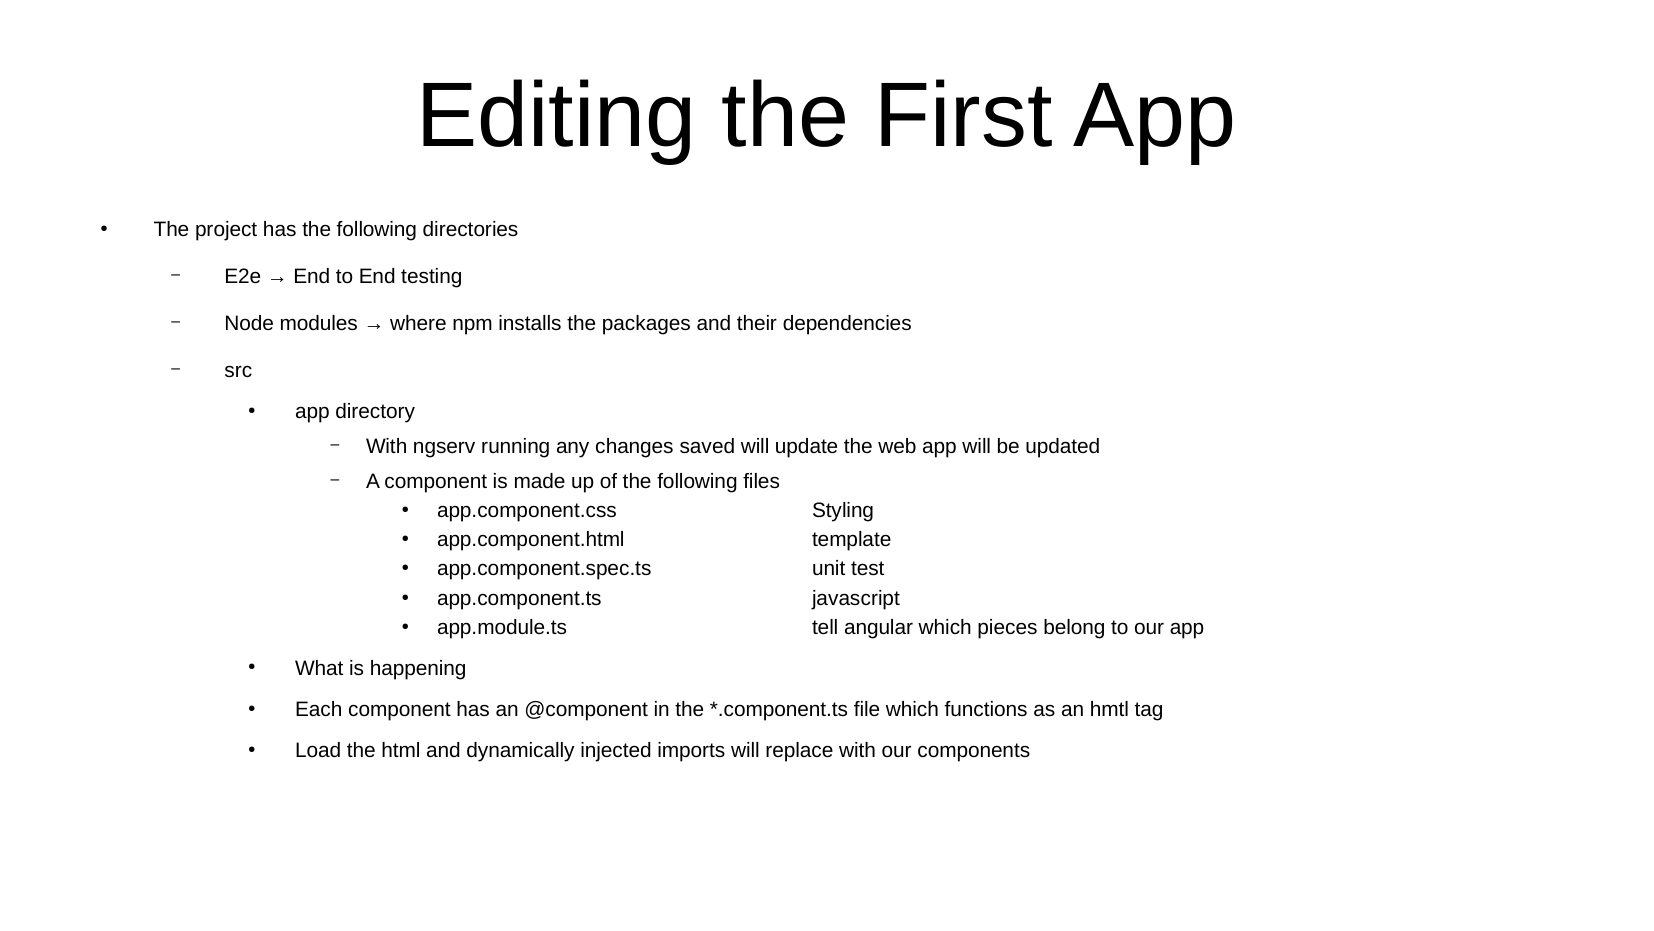

# Editing the First App
The project has the following directories
E2e → End to End testing
Node modules → where npm installs the packages and their dependencies
src
app directory
With ngserv running any changes saved will update the web app will be updated
A component is made up of the following files
app.component.css			Styling
app.component.html			template
app.component.spec.ts			unit test
app.component.ts			javascript
app.module.ts				tell angular which pieces belong to our app
What is happening
Each component has an @component in the *.component.ts file which functions as an hmtl tag
Load the html and dynamically injected imports will replace with our components